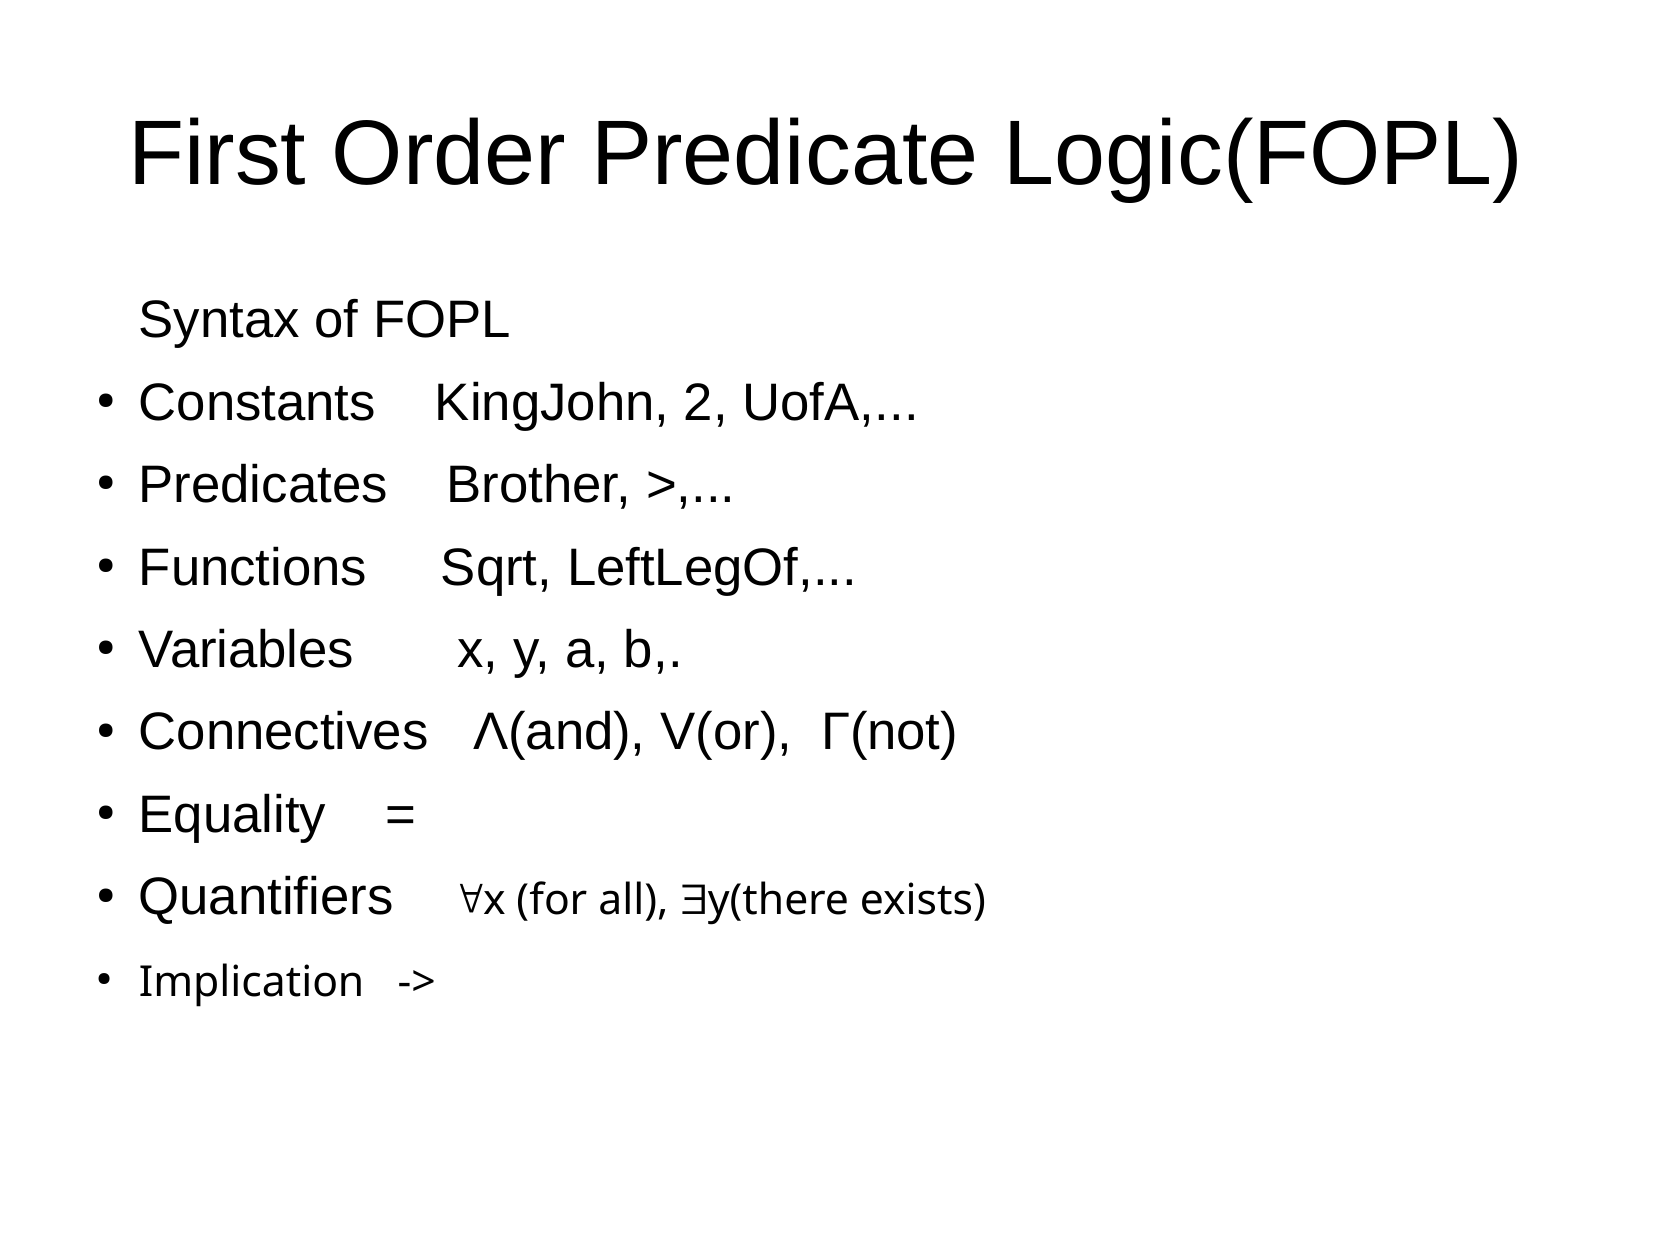

# First Order Predicate Logic(FOPL)
Syntax of FOPL
Constants KingJohn, 2, UofA,...
Predicates Brother, >,...
Functions Sqrt, LeftLegOf,...
Variables x, y, a, b,.
Connectives Λ(and), V(or), Г(not)
Equality =
Quantifiers x (for all), y(there exists)
Implication ->